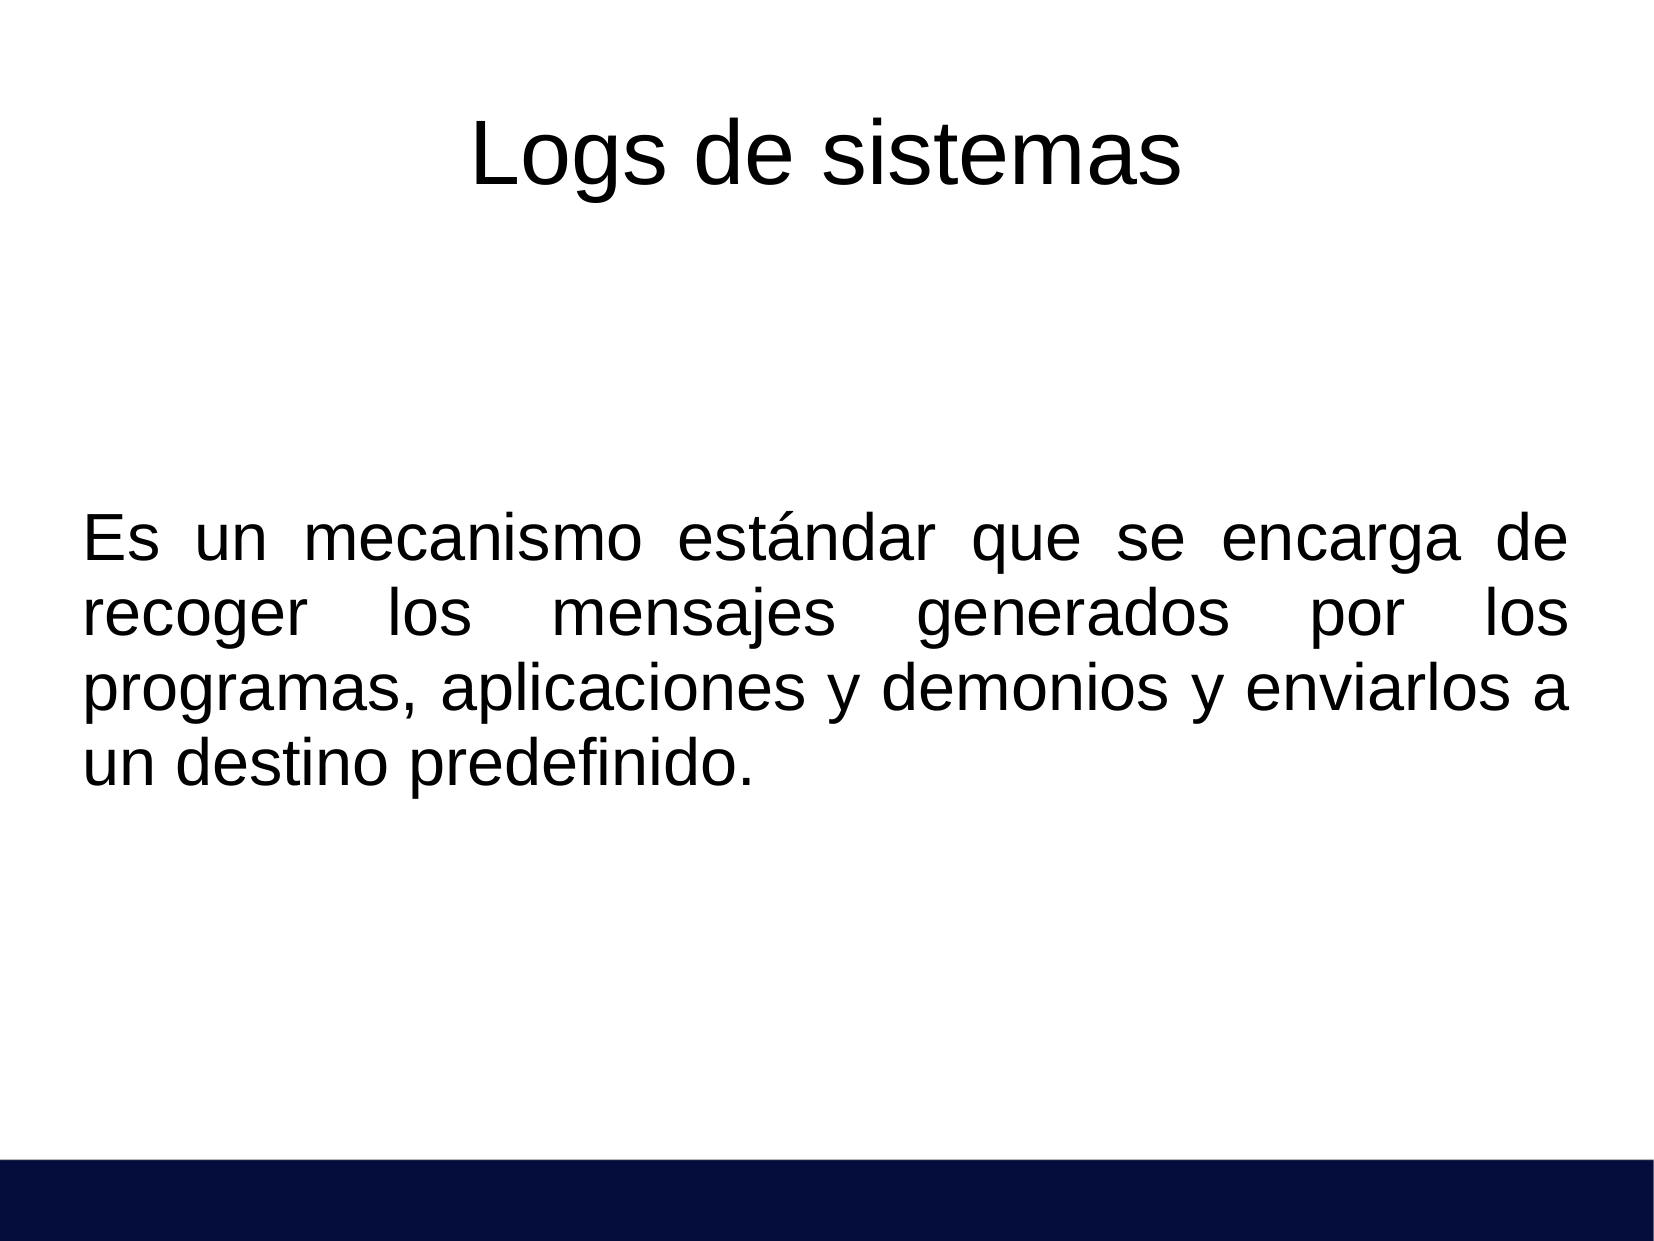

# Logs de sistemas
Es un mecanismo estándar que se encarga de recoger los mensajes generados por los programas, aplicaciones y demonios y enviarlos a un destino predefinido.